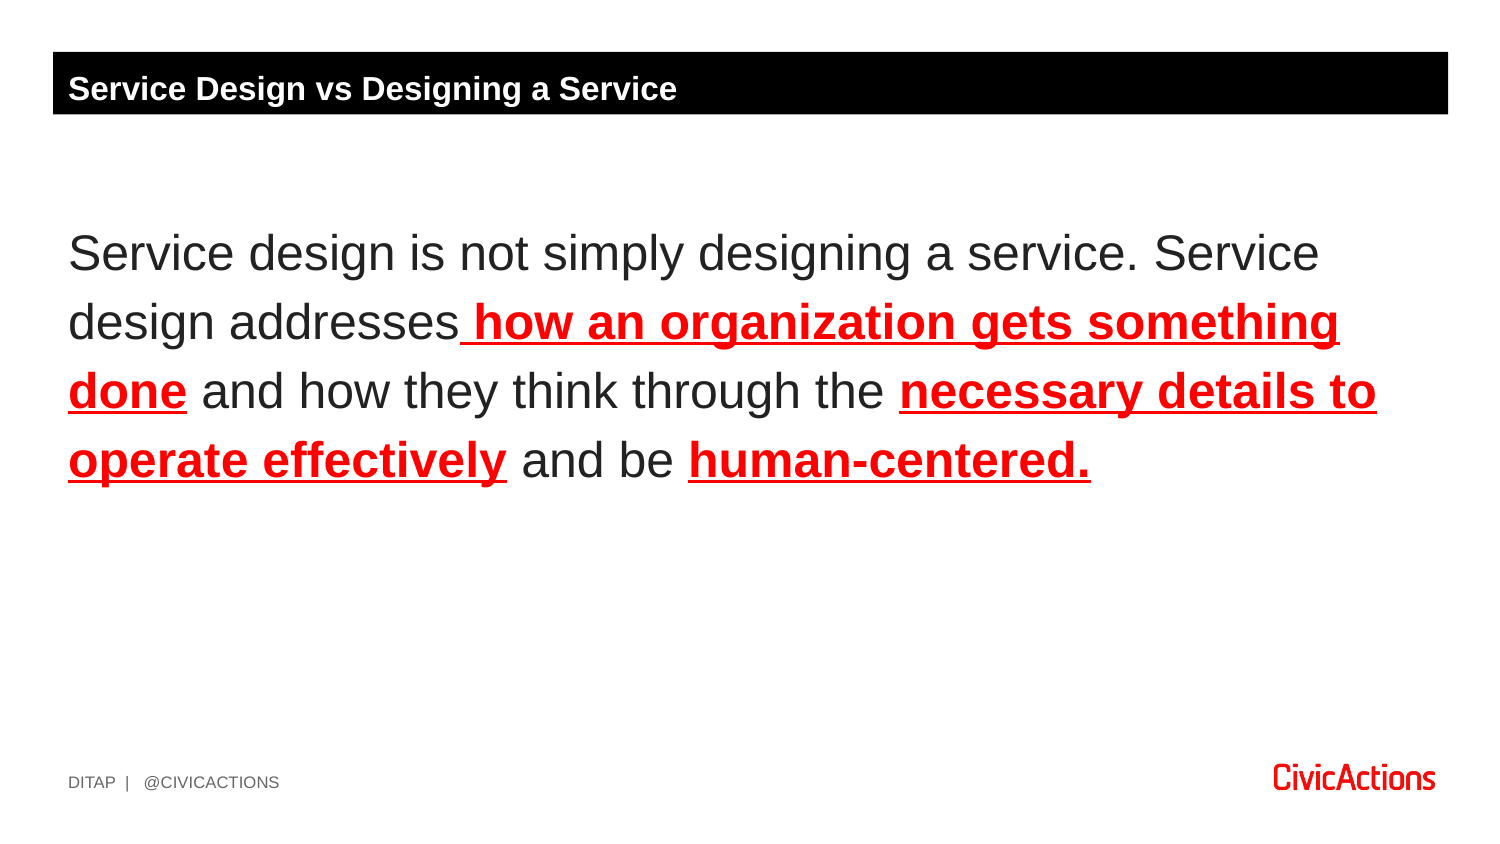

# Service Design vs Designing a Service
Service design is not simply designing a service. Service design addresses how an organization gets something done and how they think through the necessary details to operate effectively and be human-centered.